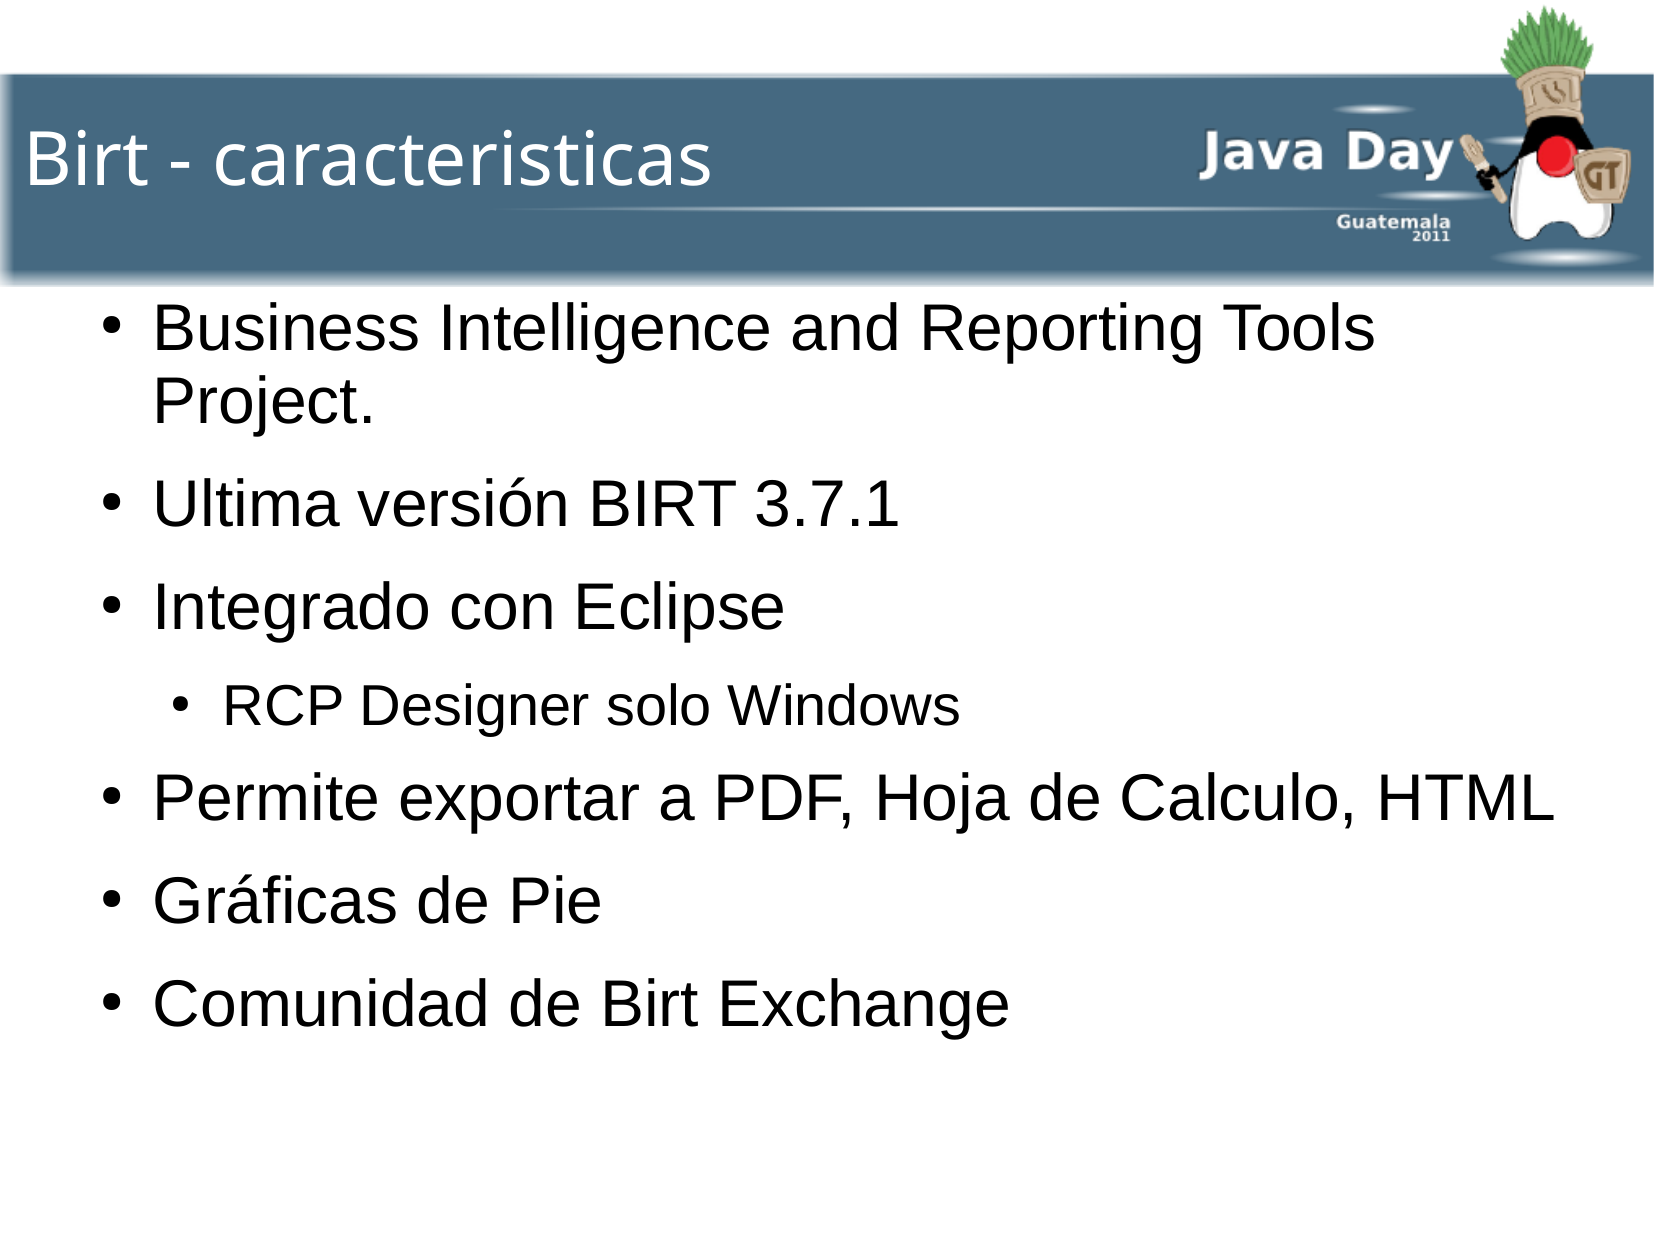

# Birt - caracteristicas
Business Intelligence and Reporting Tools Project.
Ultima versión BIRT 3.7.1
Integrado con Eclipse
RCP Designer solo Windows
Permite exportar a PDF, Hoja de Calculo, HTML
Gráficas de Pie
Comunidad de Birt Exchange